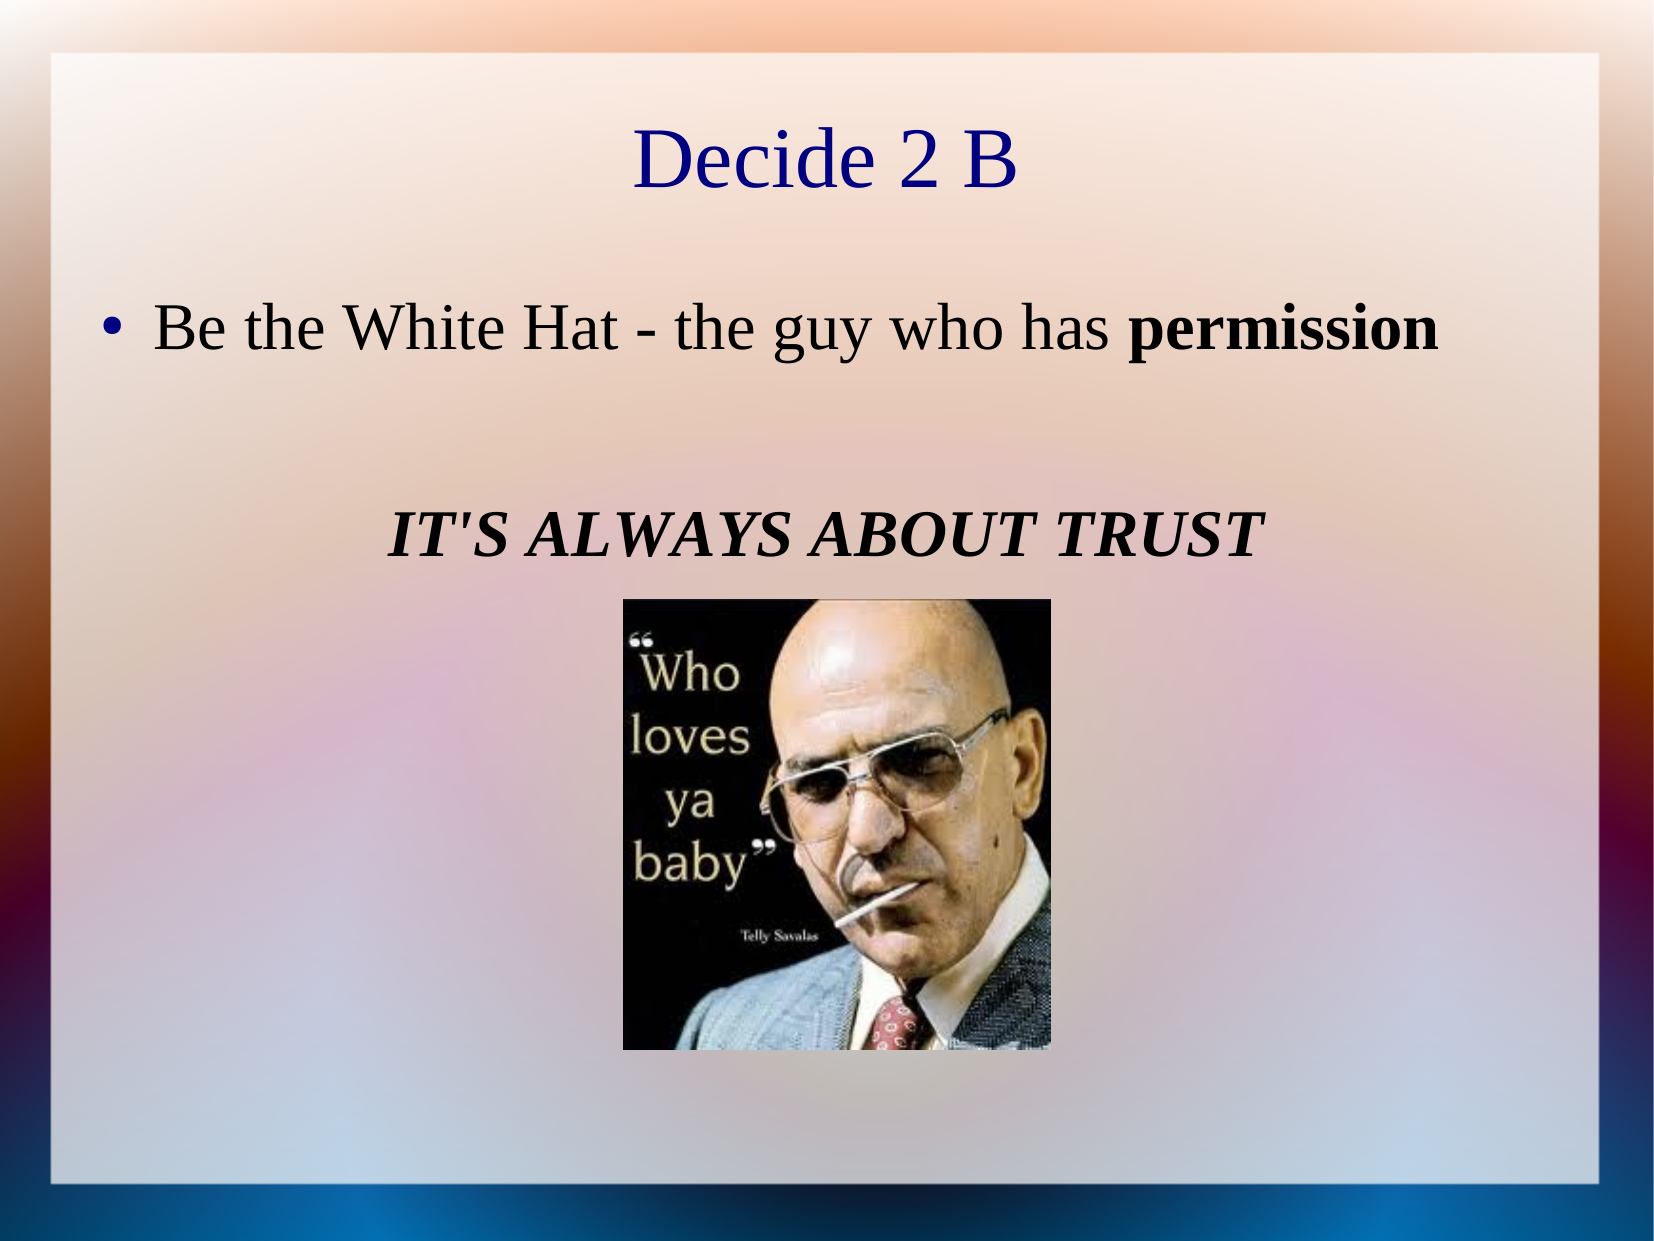

# Decide 2 B
Be the White Hat - the guy who has permission
IT'S ALWAYS ABOUT TRUST